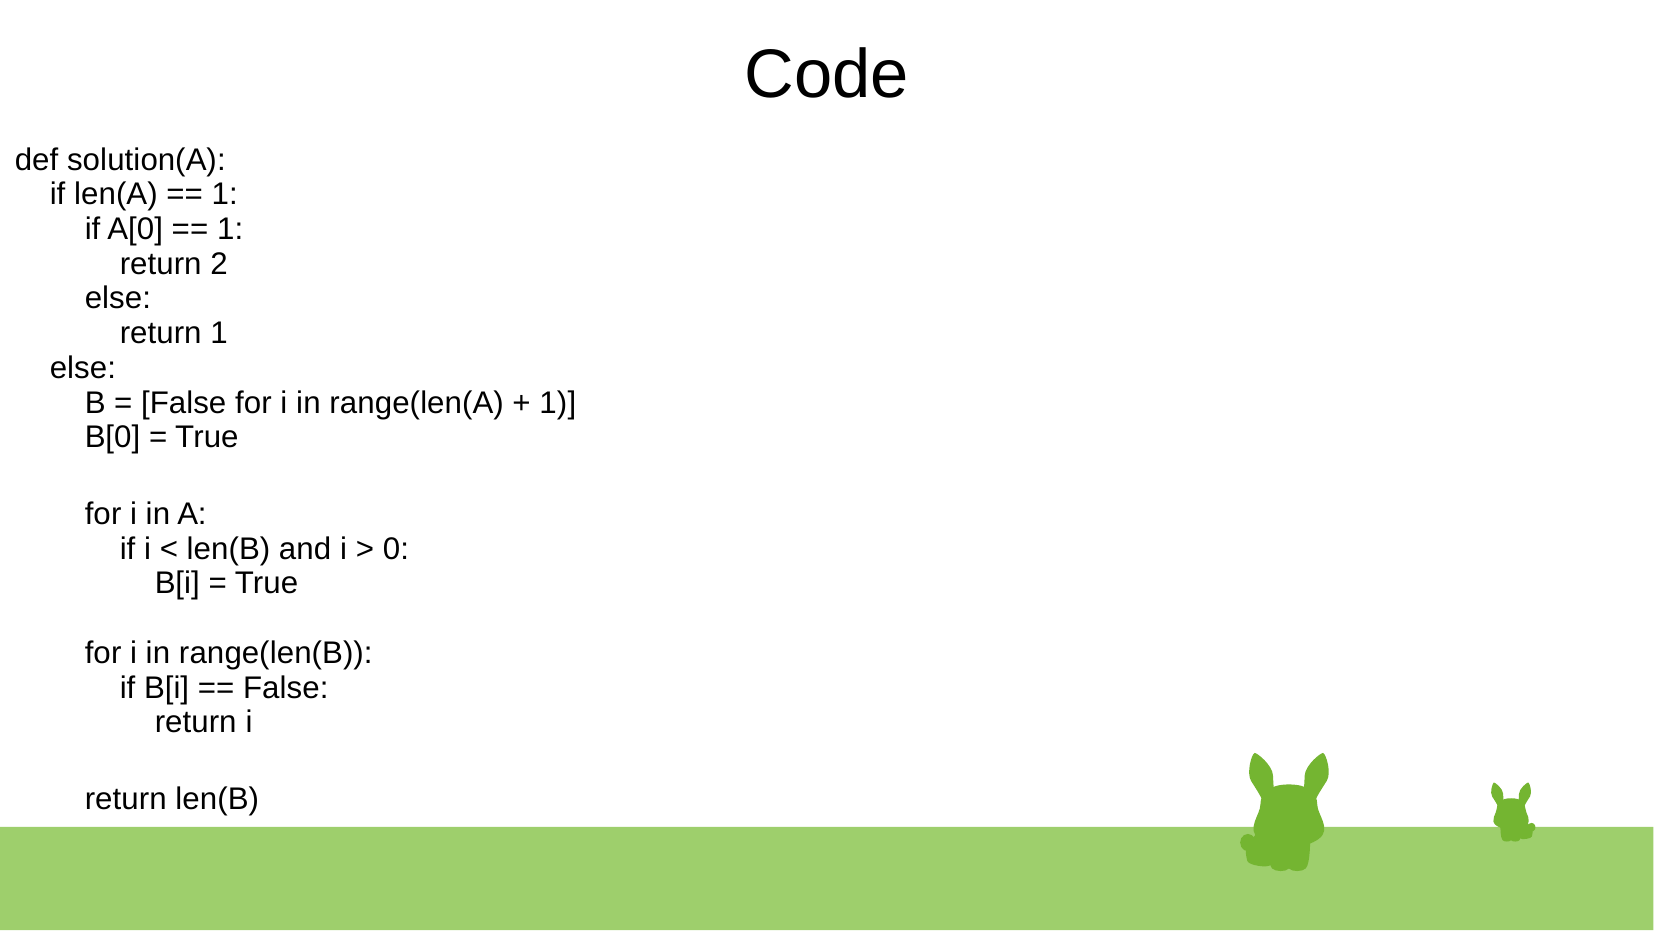

# Code
def solution(A):
 if len(A) == 1:
 if A[0] == 1:
 return 2
 else:
 return 1
 else:
 B = [False for i in range(len(A) + 1)]
 B[0] = True
 for i in A:
 if i < len(B) and i > 0:
 B[i] = True
 for i in range(len(B)):
 if B[i] == False:
 return i
 return len(B)